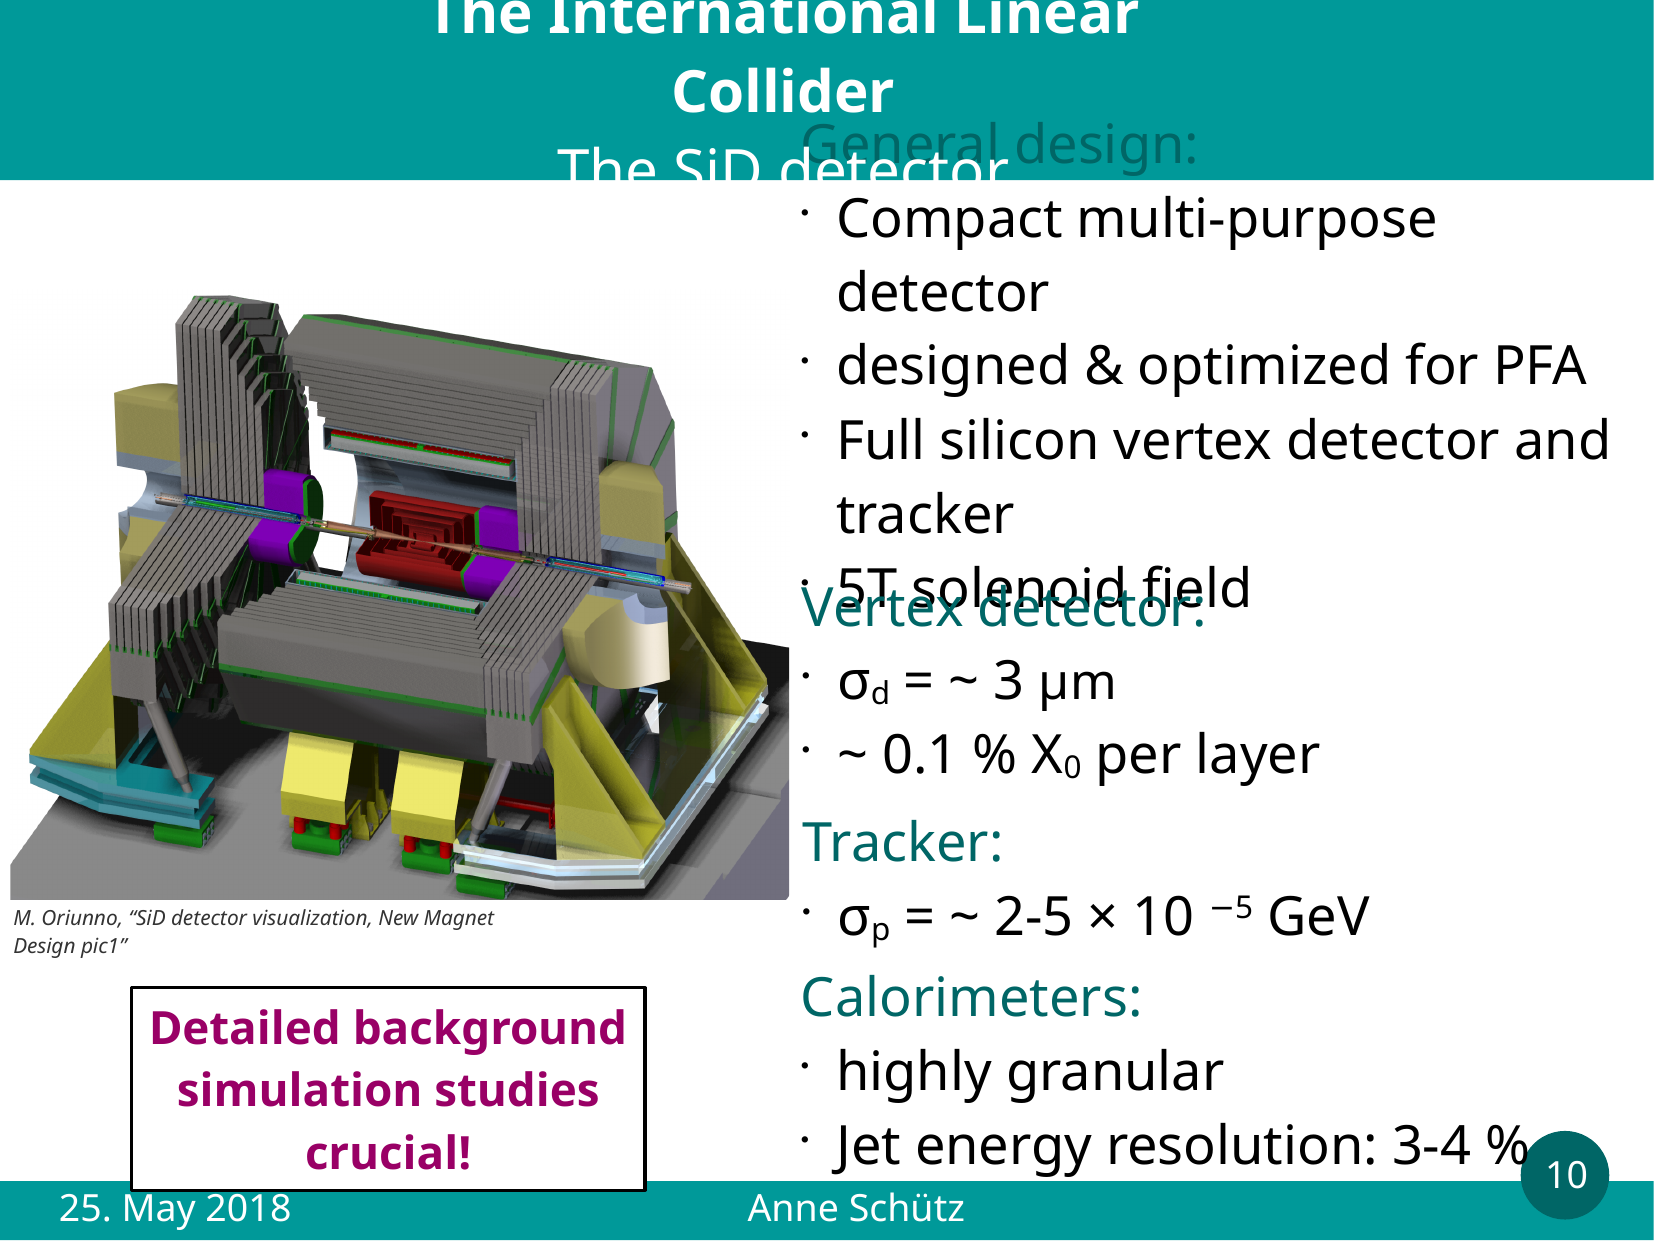

# The International Linear Collider The SiD detector
General design:
Compact multi-purpose detector
designed & optimized for PFA
Full silicon vertex detector and tracker
5T solenoid field
Vertex detector:
σd = ~ 3 μm
~ 0.1 % X0 per layer
Tracker:
σp = ~ 2-5 × 10 −5 GeV
M. Oriunno, “SiD detector visualization, New Magnet Design pic1”
Calorimeters:
highly granular
Jet energy resolution: 3-4 %
Detailed background simulation studies crucial!